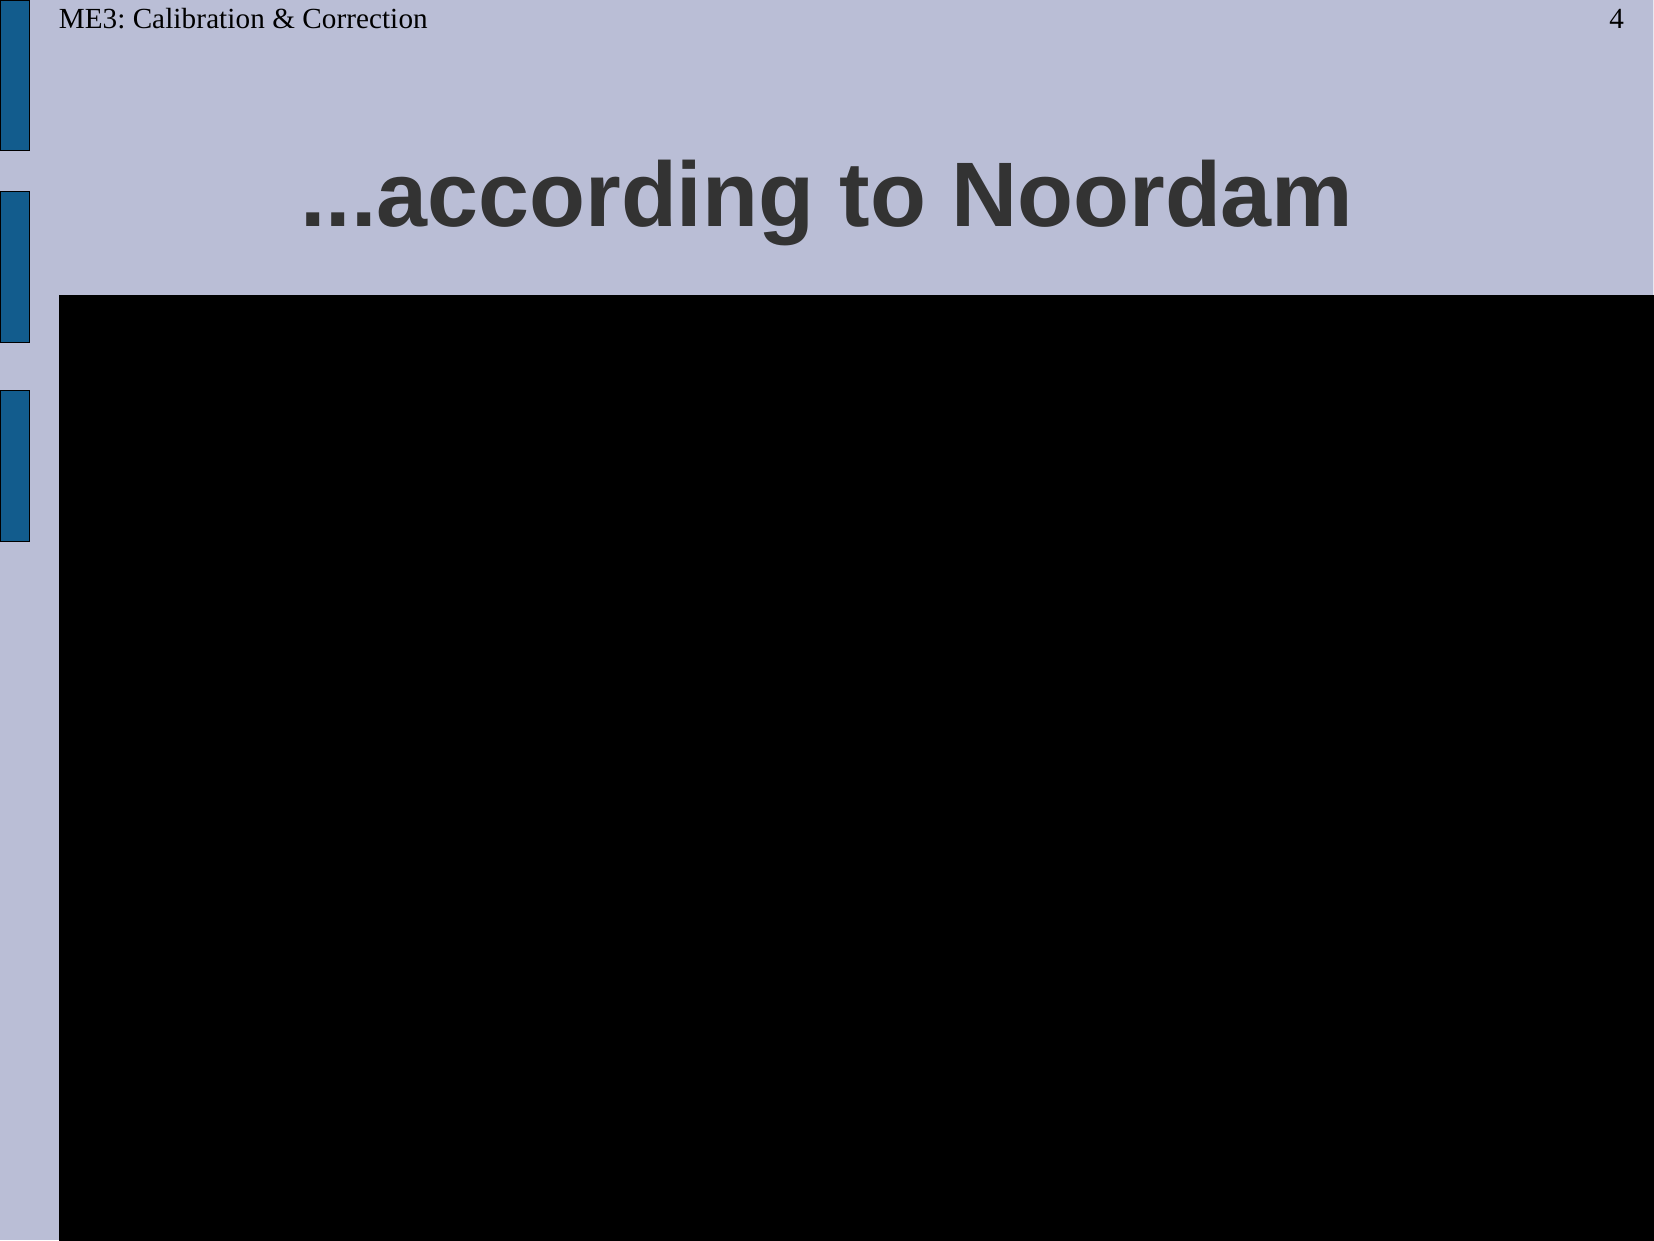

ME3: Calibration & Correction
4
# ...according to Noordam